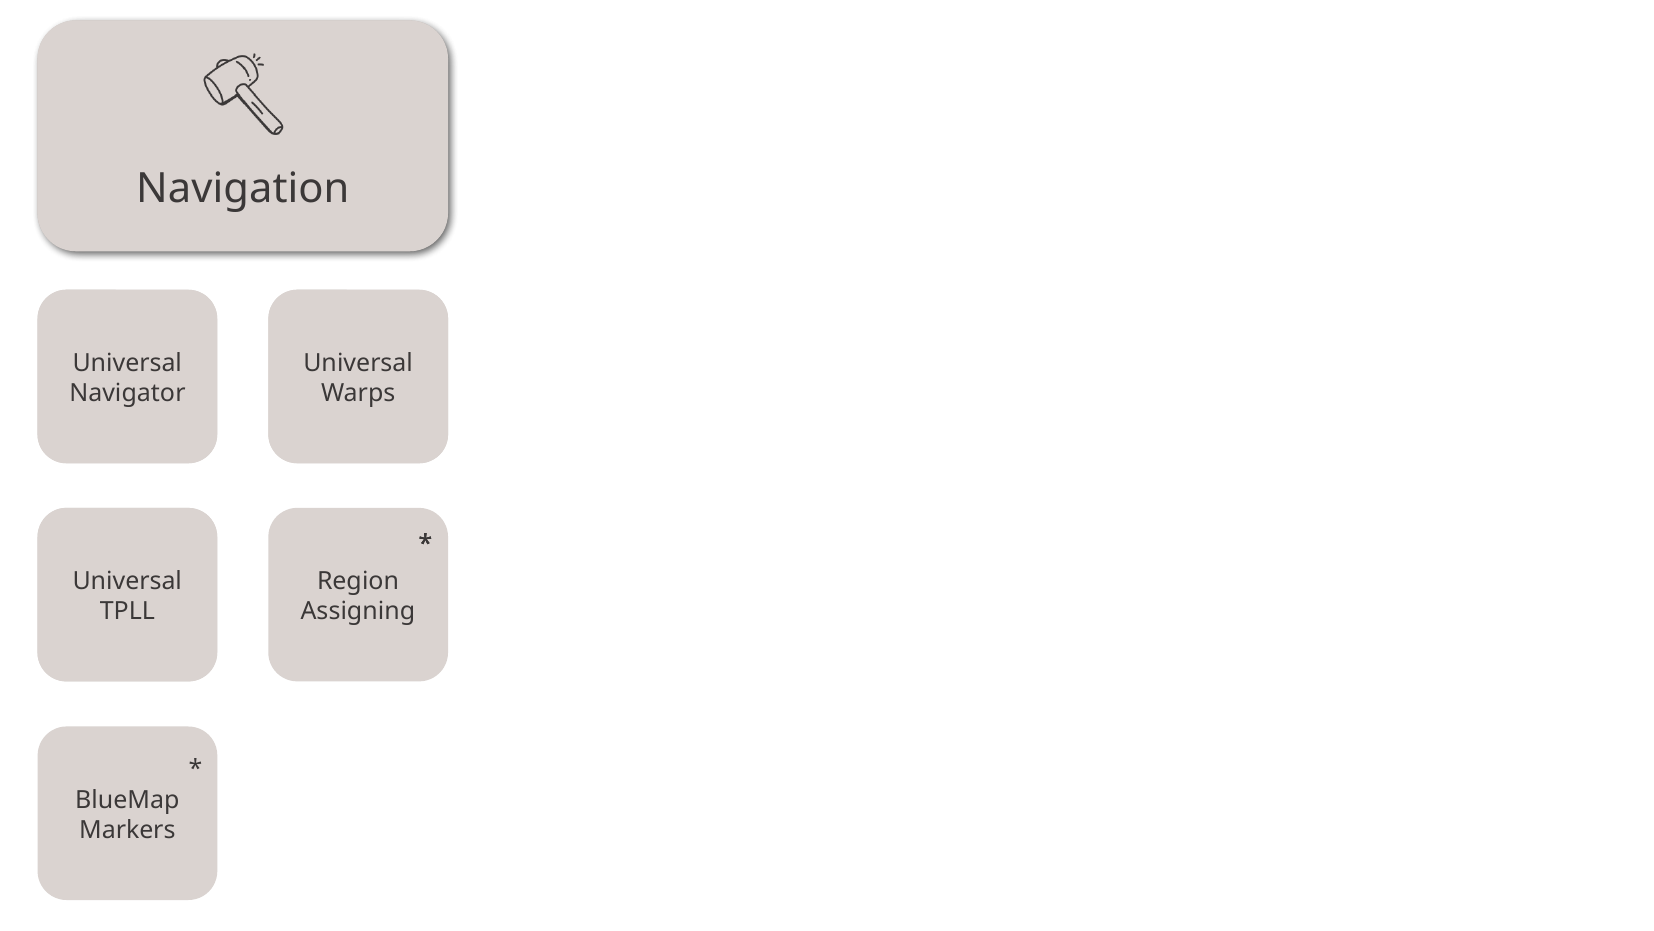

Navigation
Navigation
Universal Navigator
Universal Warps
Universal Navigator
Universal Warps
Universal
TPLL
Region Assigning
Universal
TPLL
*
*
*
BlueMap
Markers
*